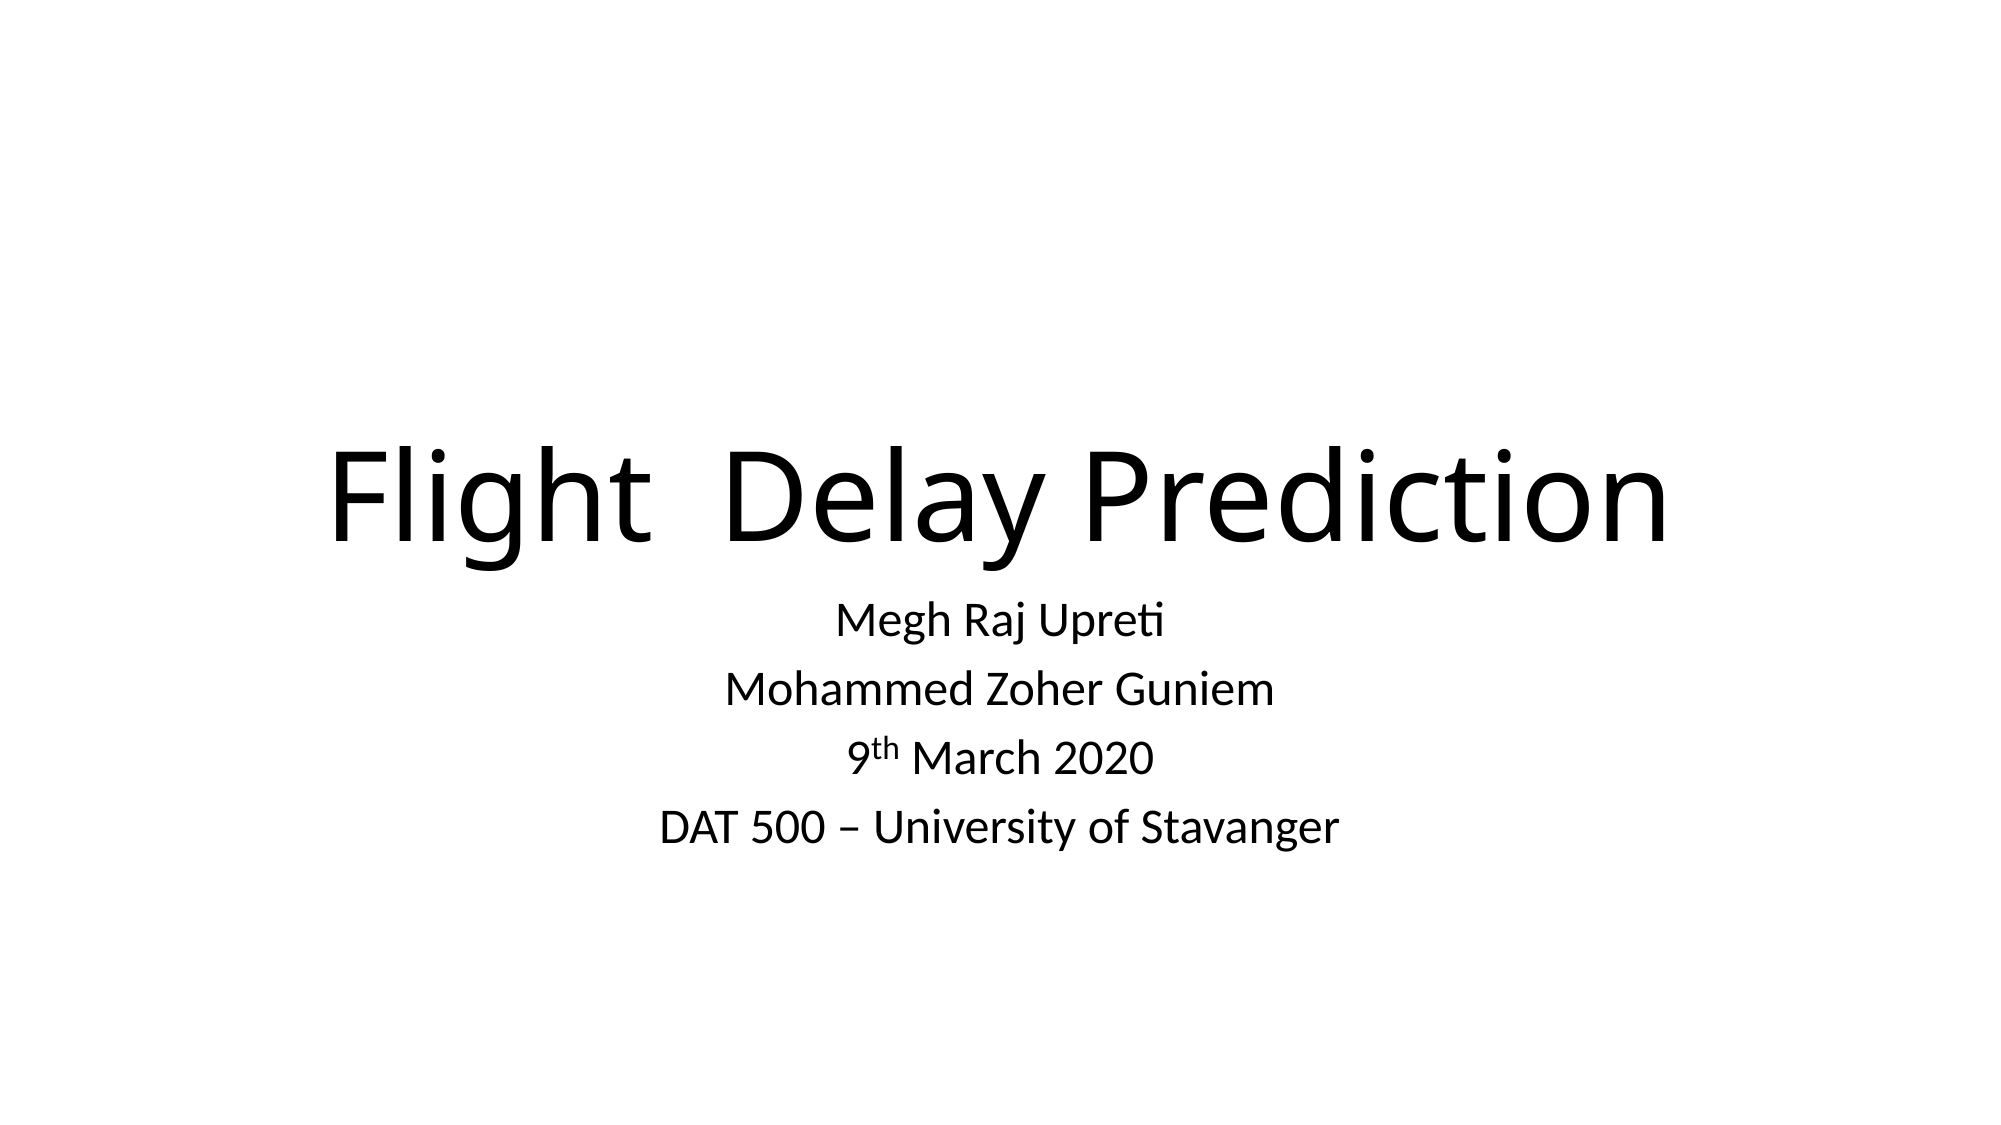

# Flight Delay Prediction
Megh Raj Upreti
Mohammed Zoher Guniem
9th March 2020
DAT 500 – University of Stavanger